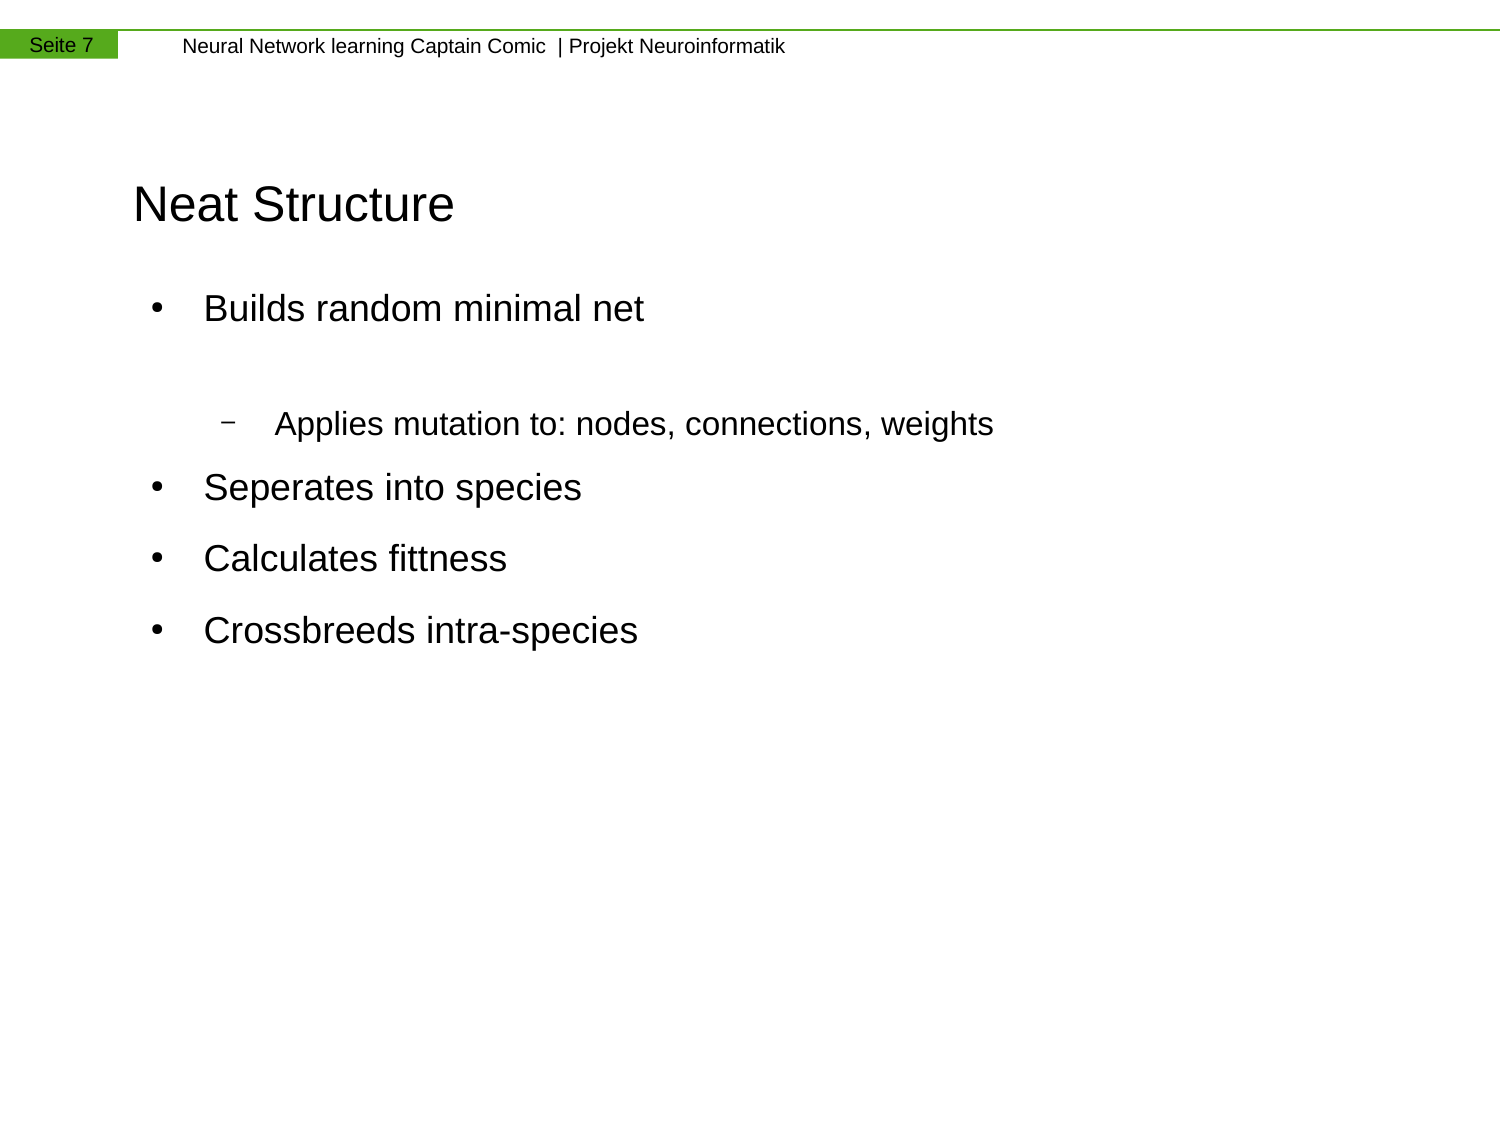

# Neat Structure
Builds random minimal net
Applies mutation to: nodes, connections, weights
Seperates into species
Calculates fittness
Crossbreeds intra-species